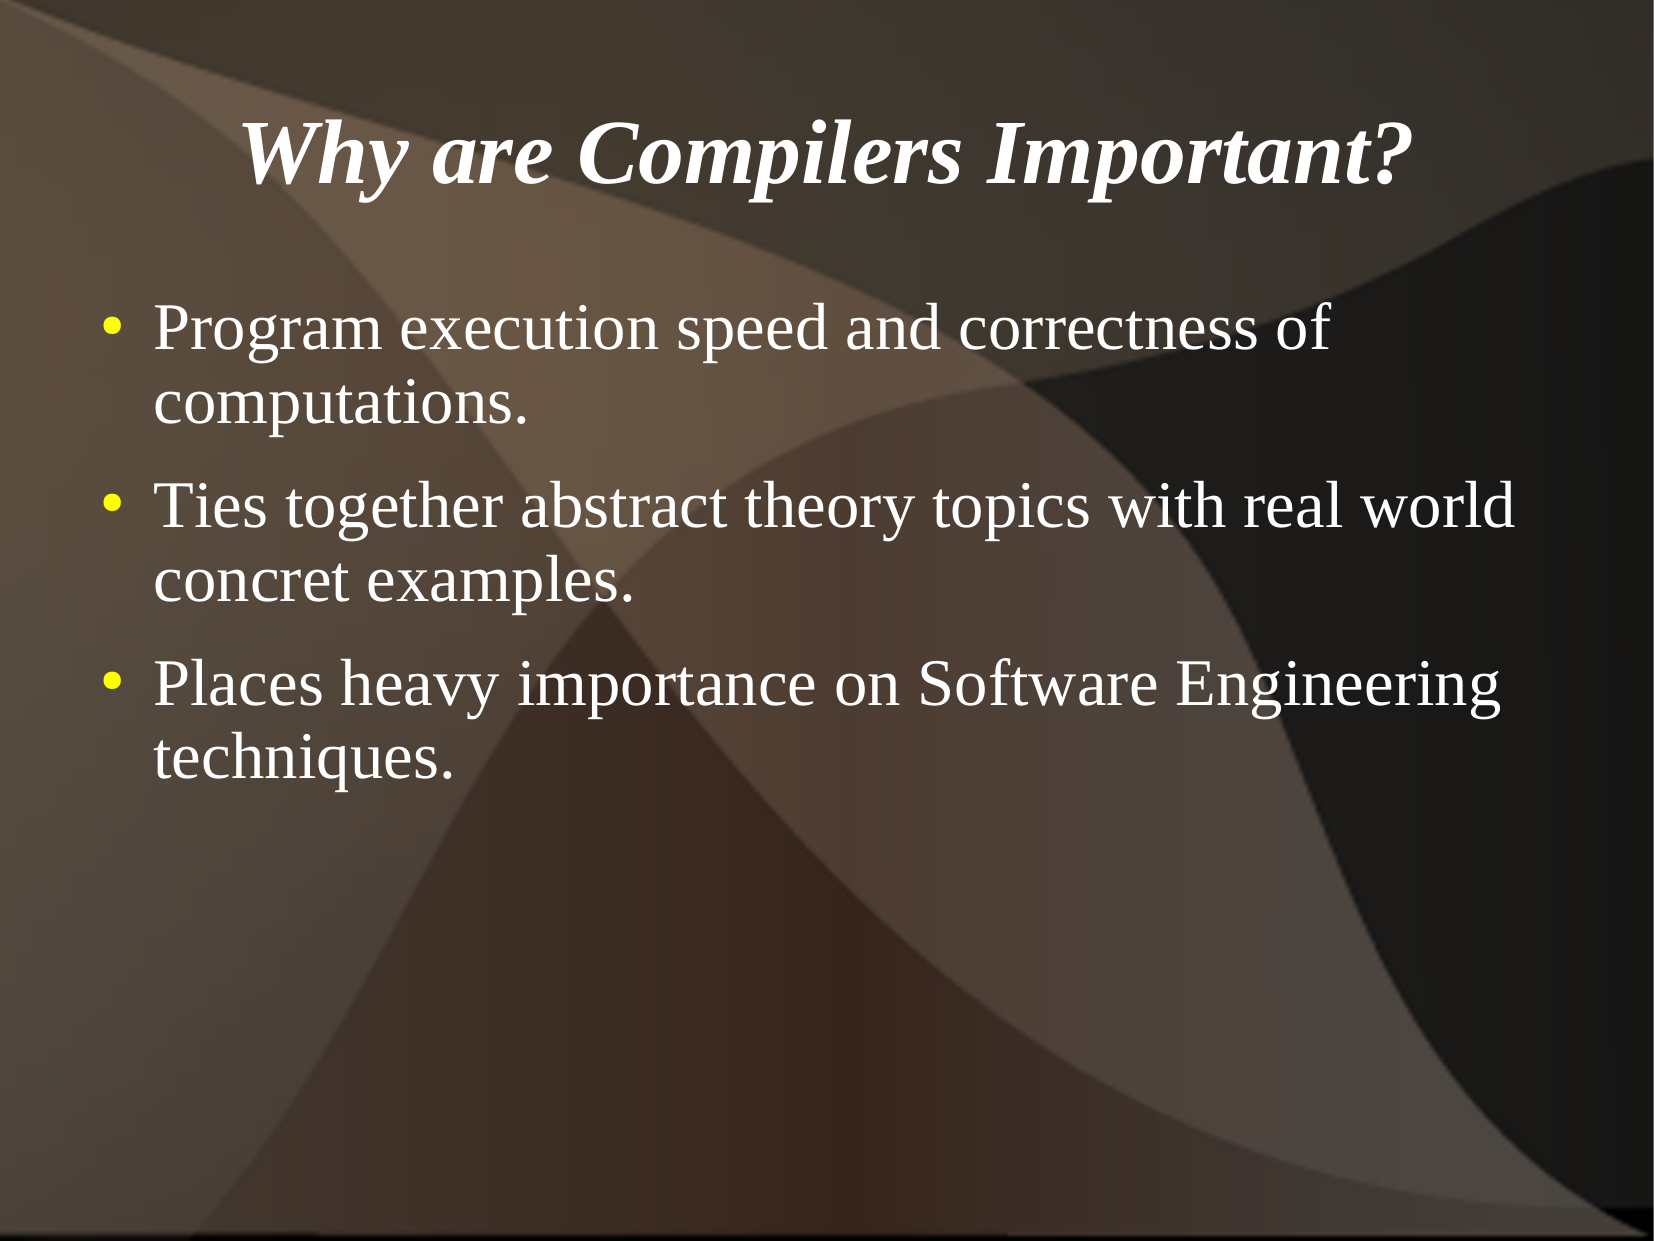

# Why are Compilers Important?
Program execution speed and correctness of computations.
Ties together abstract theory topics with real world concret examples.
Places heavy importance on Software Engineering techniques.